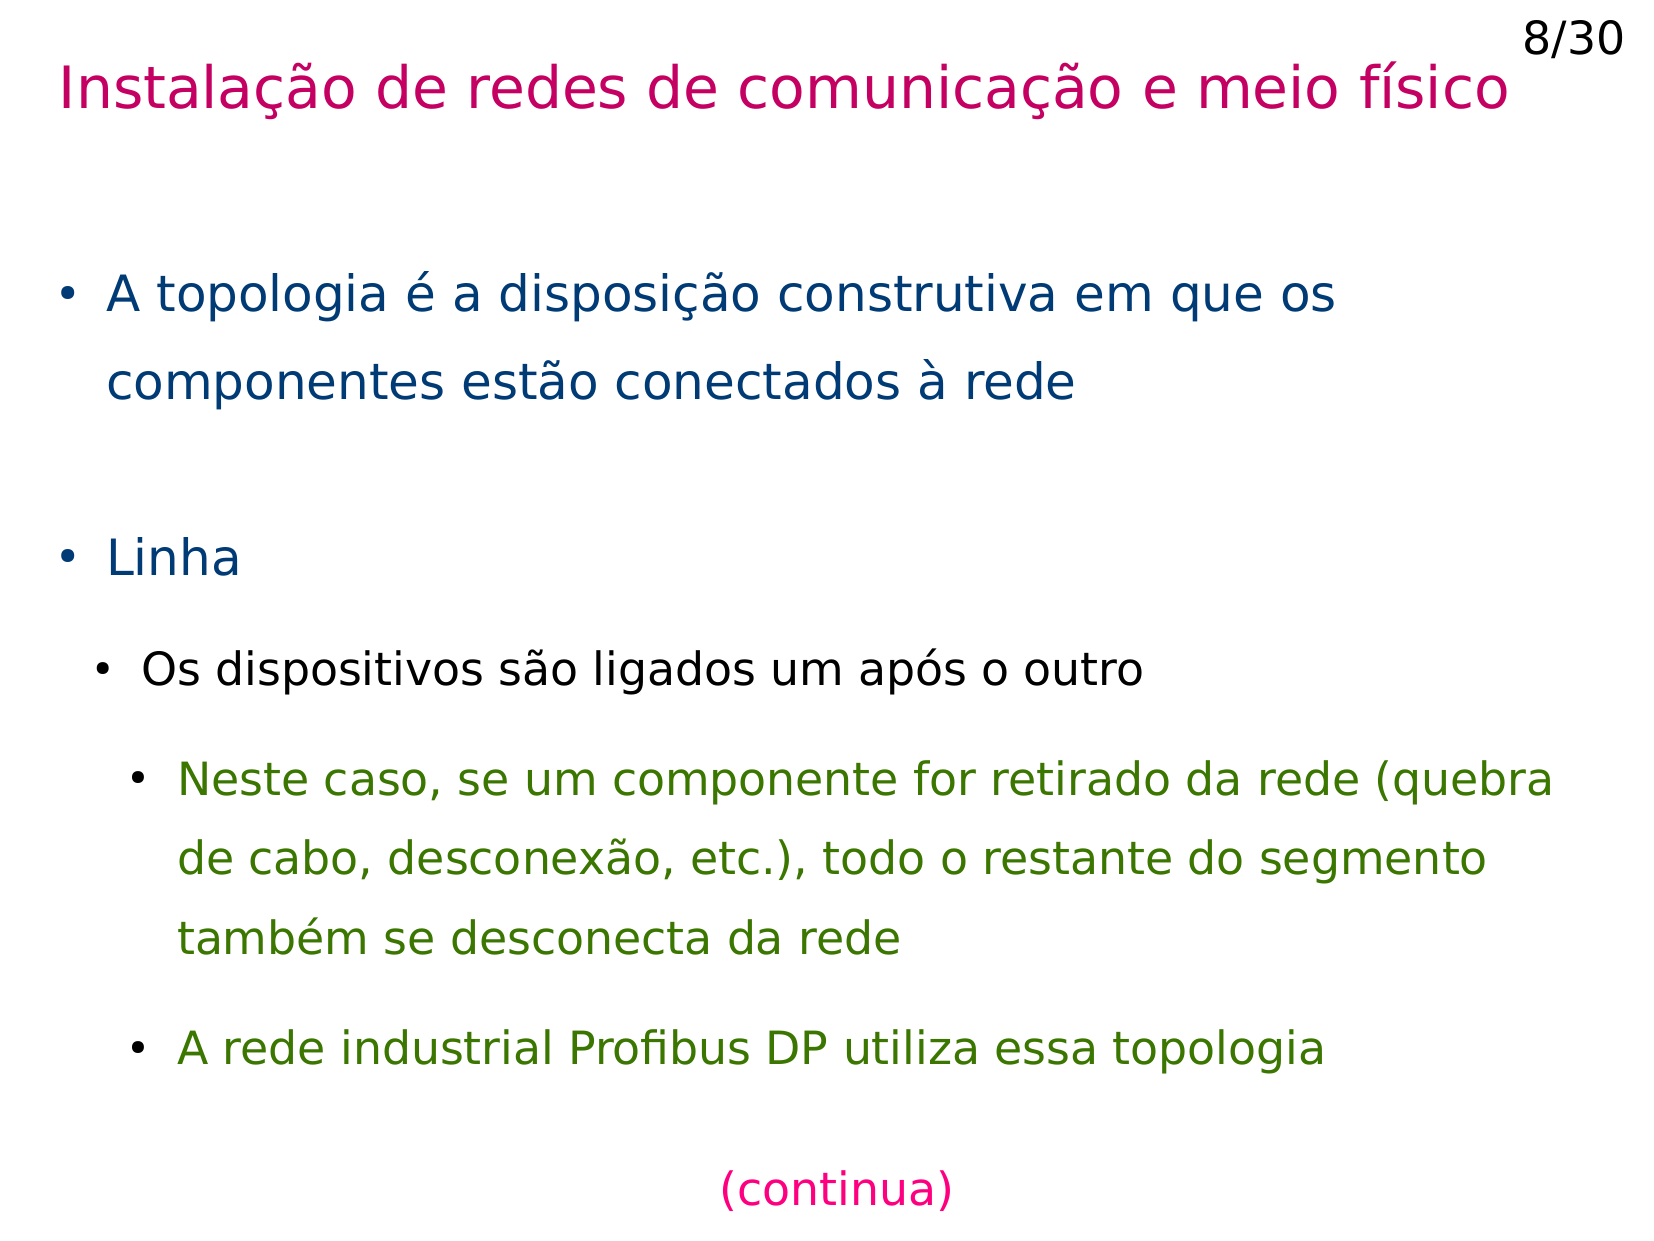

8
# Instalação de redes de comunicação e meio físico
A topologia é a disposição construtiva em que os componentes estão conectados à rede
Linha
Os dispositivos são ligados um após o outro
Neste caso, se um componente for retirado da rede (quebra de cabo, desconexão, etc.), todo o restante do segmento também se desconecta da rede
A rede industrial Profibus DP utiliza essa topologia
(continua)